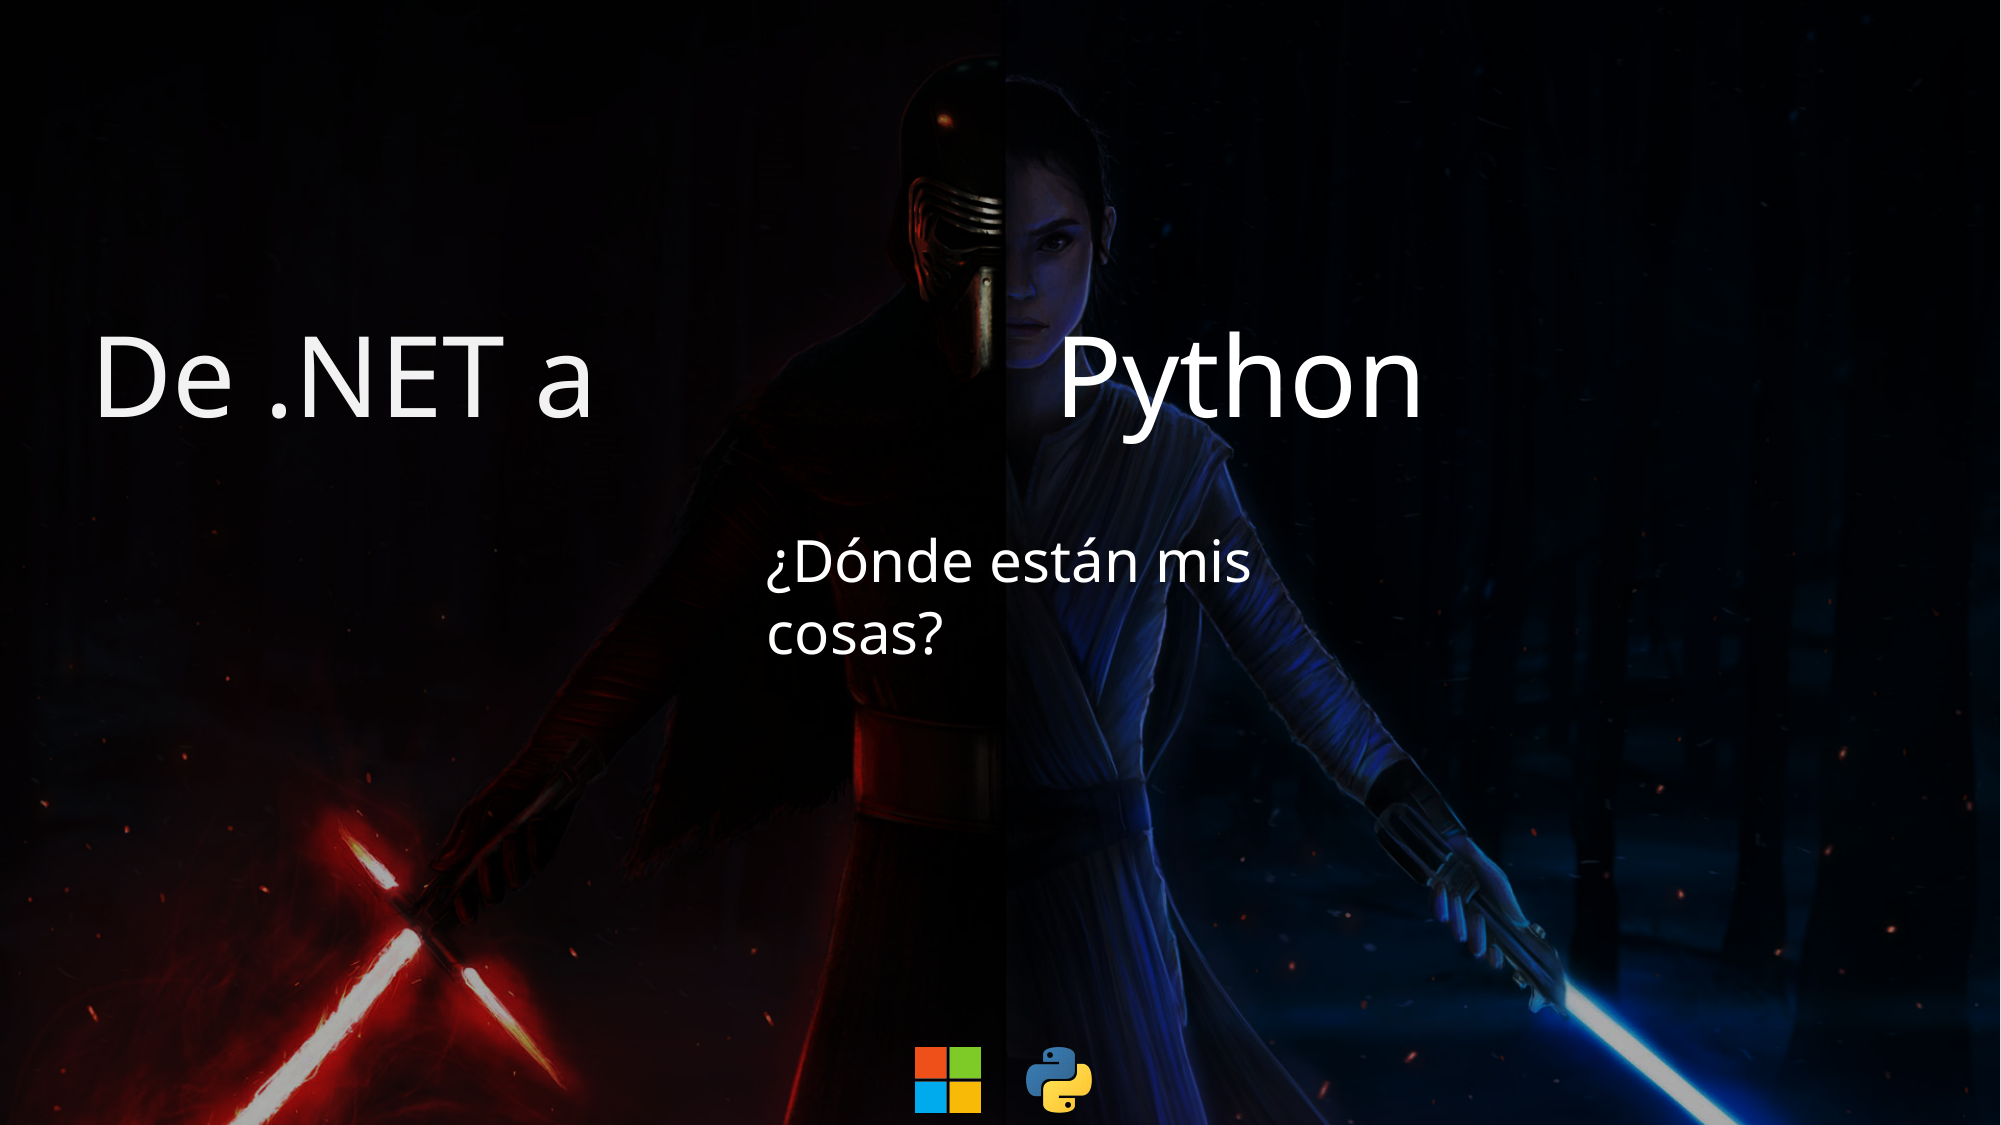

De .NET a
# Python
¿Dónde están mis cosas?